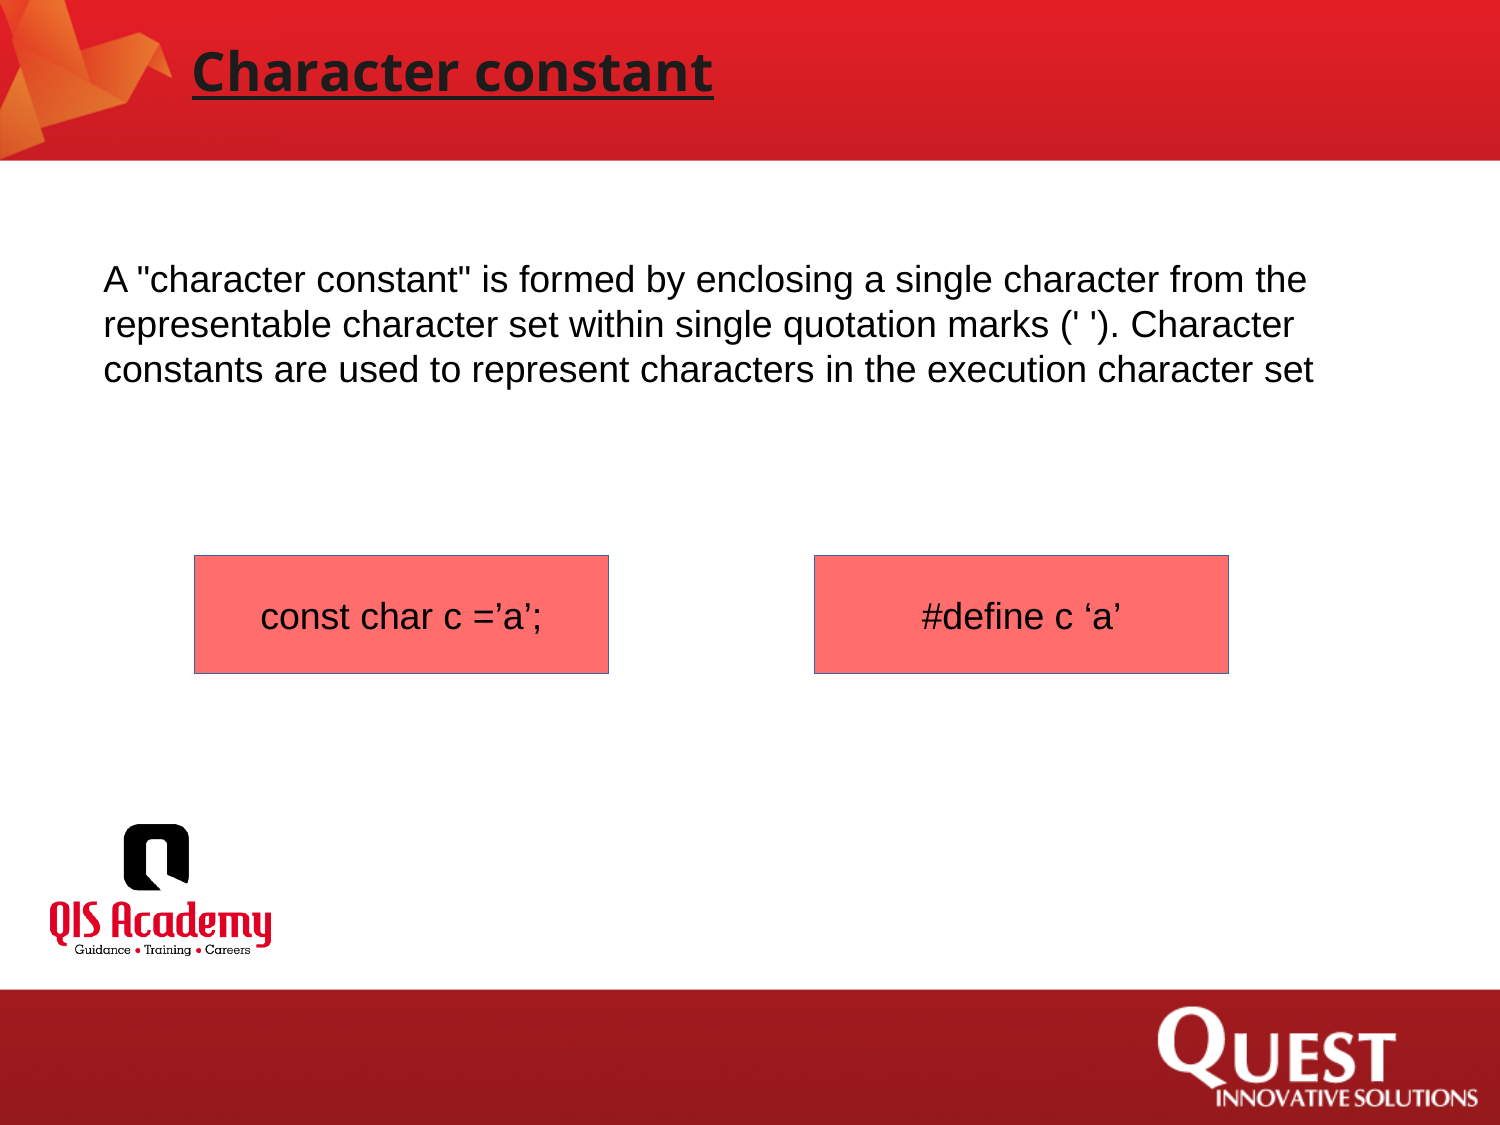

# Character constant
A "character constant" is formed by enclosing a single character from the representable character set within single quotation marks (' '). Character constants are used to represent characters in the execution character set
const char c =’a’;
#define c ‘a’